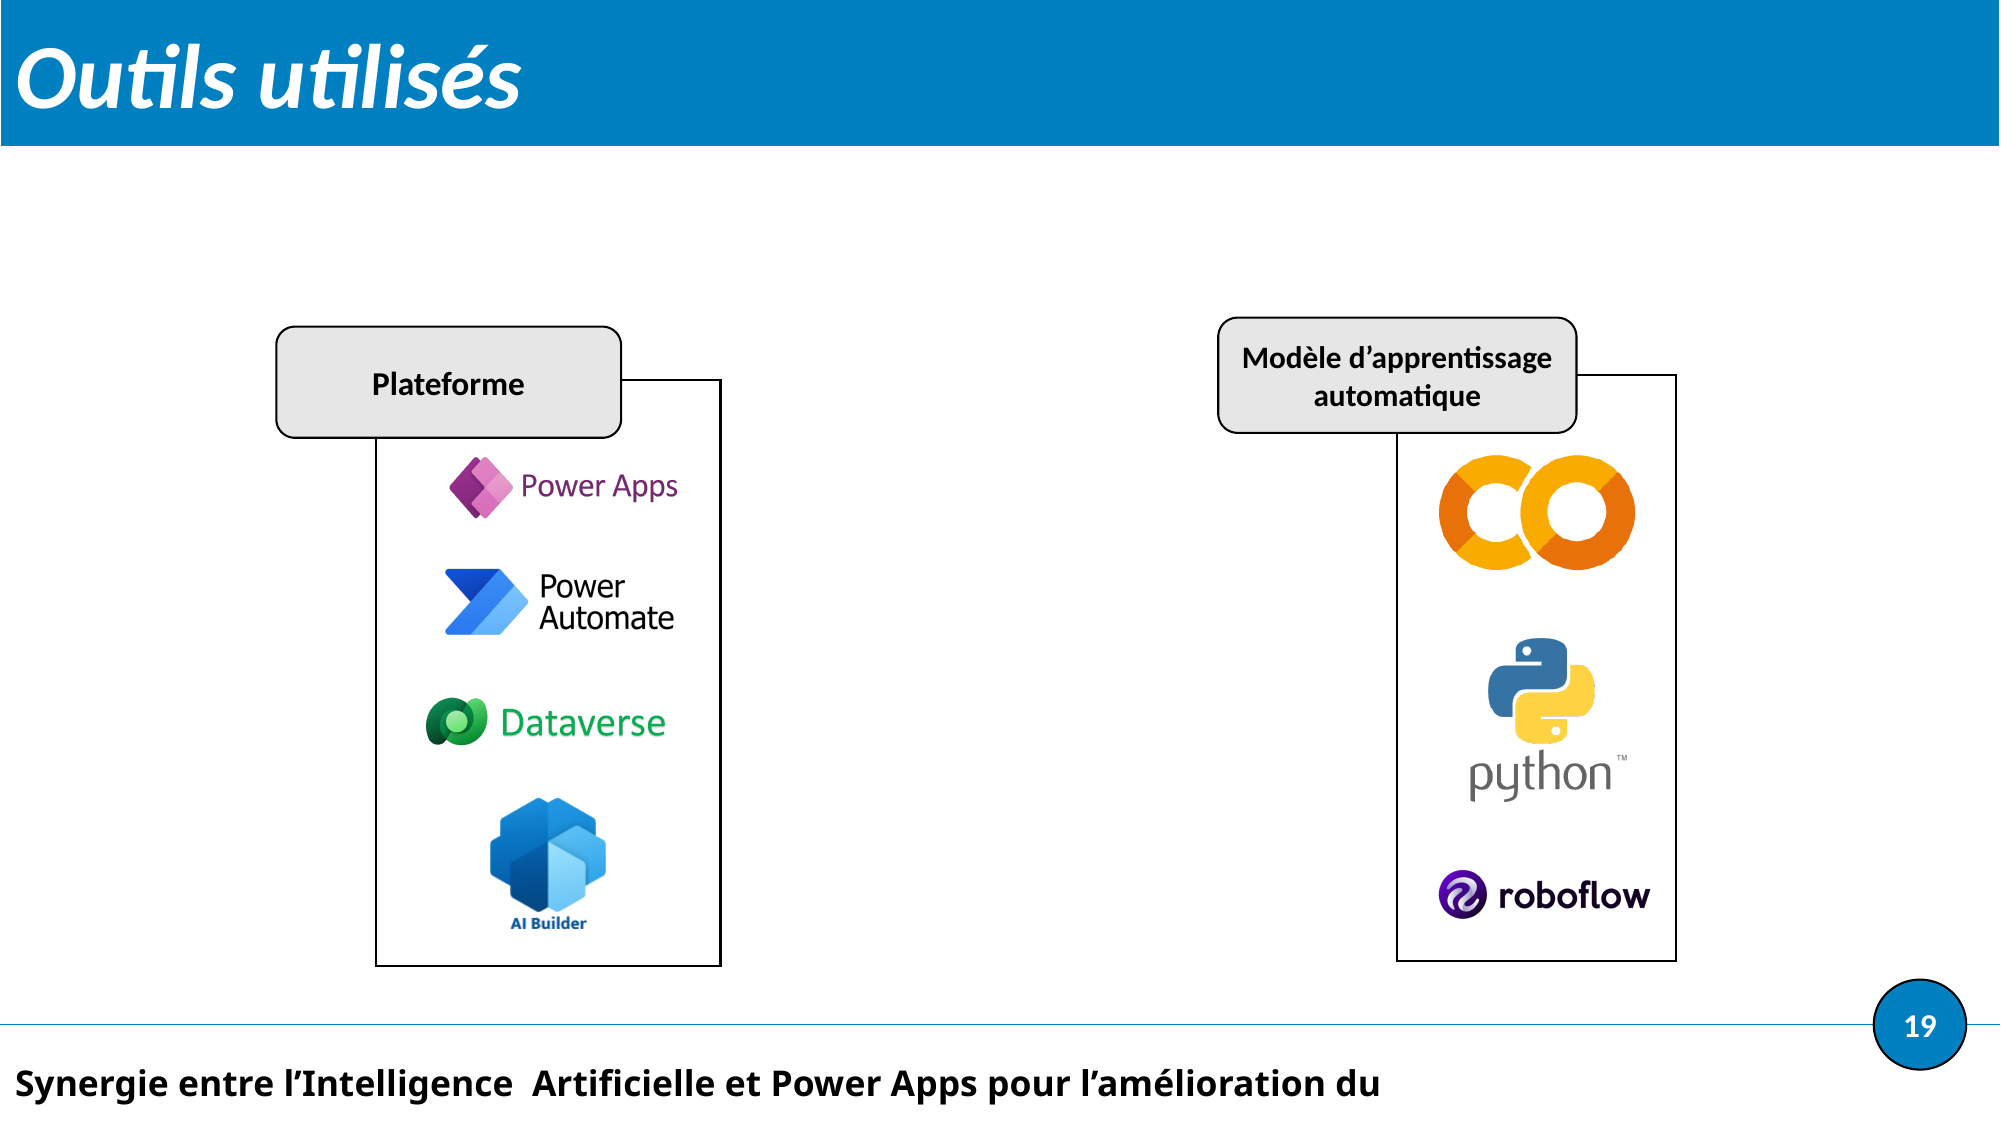

Outils utilisés
Modèle d’apprentissage automatique
Plateforme
19
Synergie entre l’Intelligence Artificielle et Power Apps pour l’amélioration du processus de recrutement